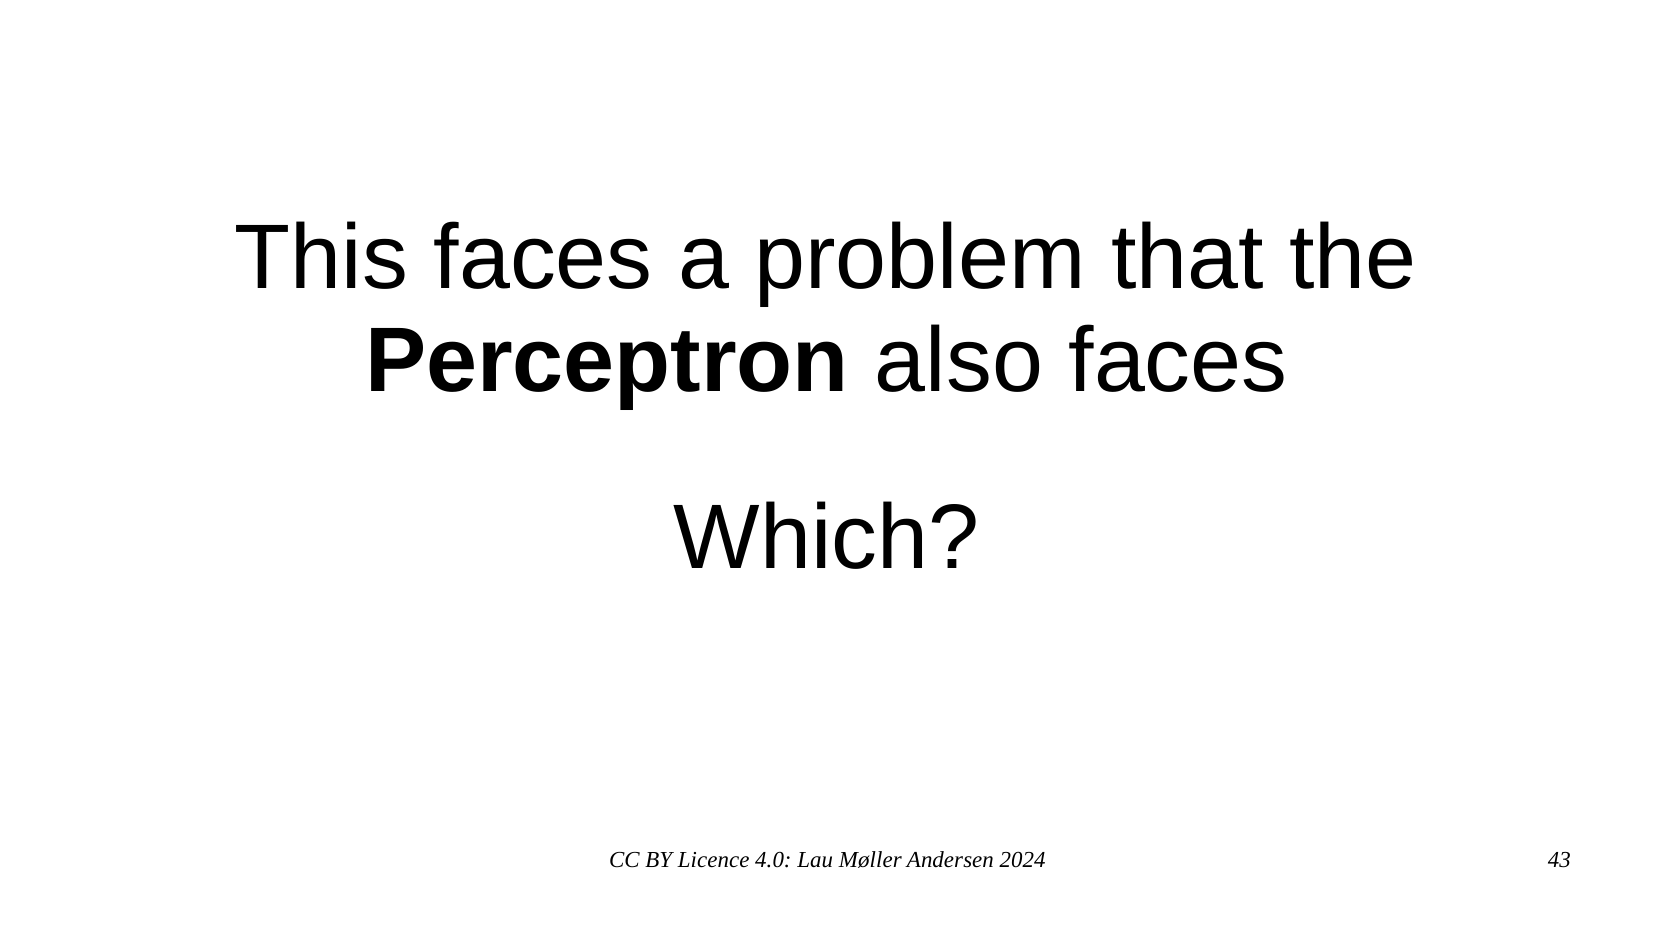

# This faces a problem that the Perceptron also faces
Which?
CC BY Licence 4.0: Lau Møller Andersen 2024
43